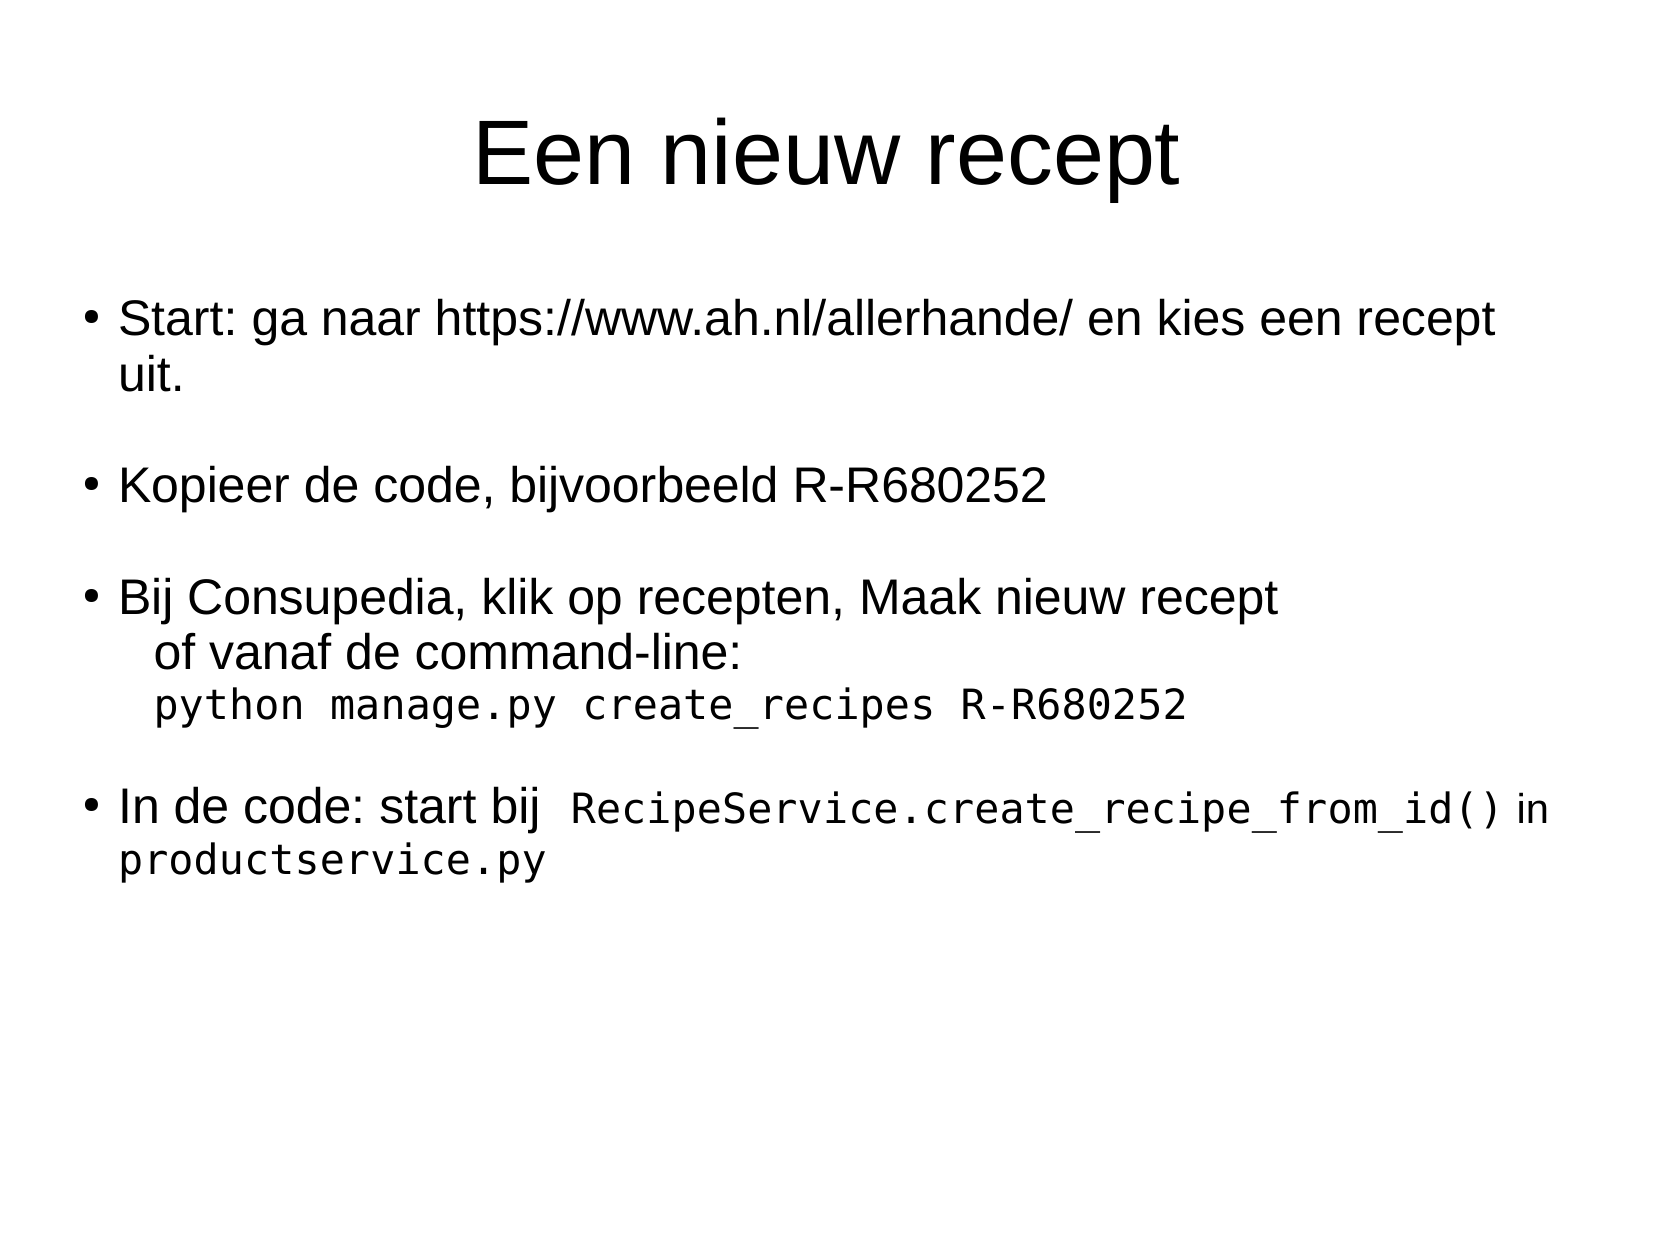

# Een nieuw recept
Start: ga naar https://www.ah.nl/allerhande/ en kies een recept uit.
Kopieer de code, bijvoorbeeld R-R680252
Bij Consupedia, klik op recepten, Maak nieuw recept
of vanaf de command-line:
python manage.py create_recipes R-R680252
In de code: start bij RecipeService.create_recipe_from_id() in productservice.py